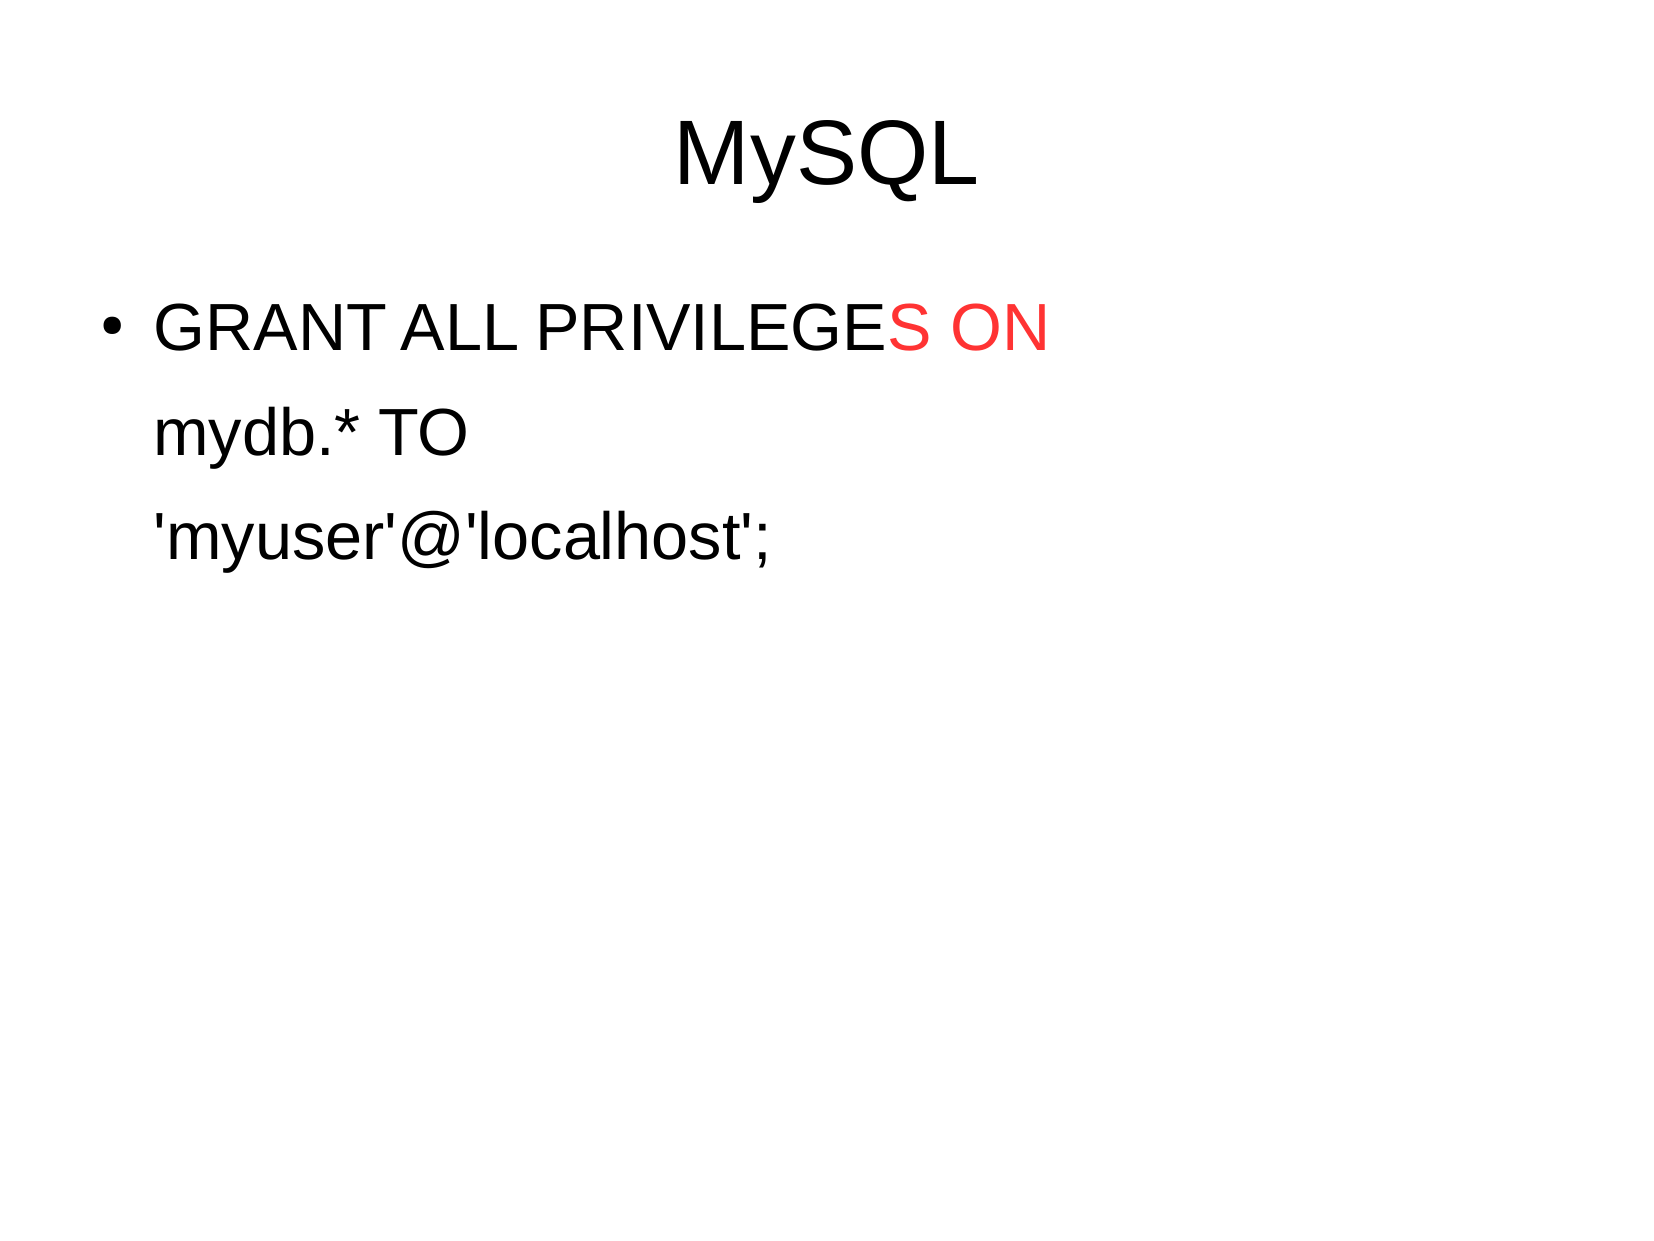

# MySQL
GRANT ALL PRIVILEGES ON
mydb.* TO
'myuser'@'localhost';